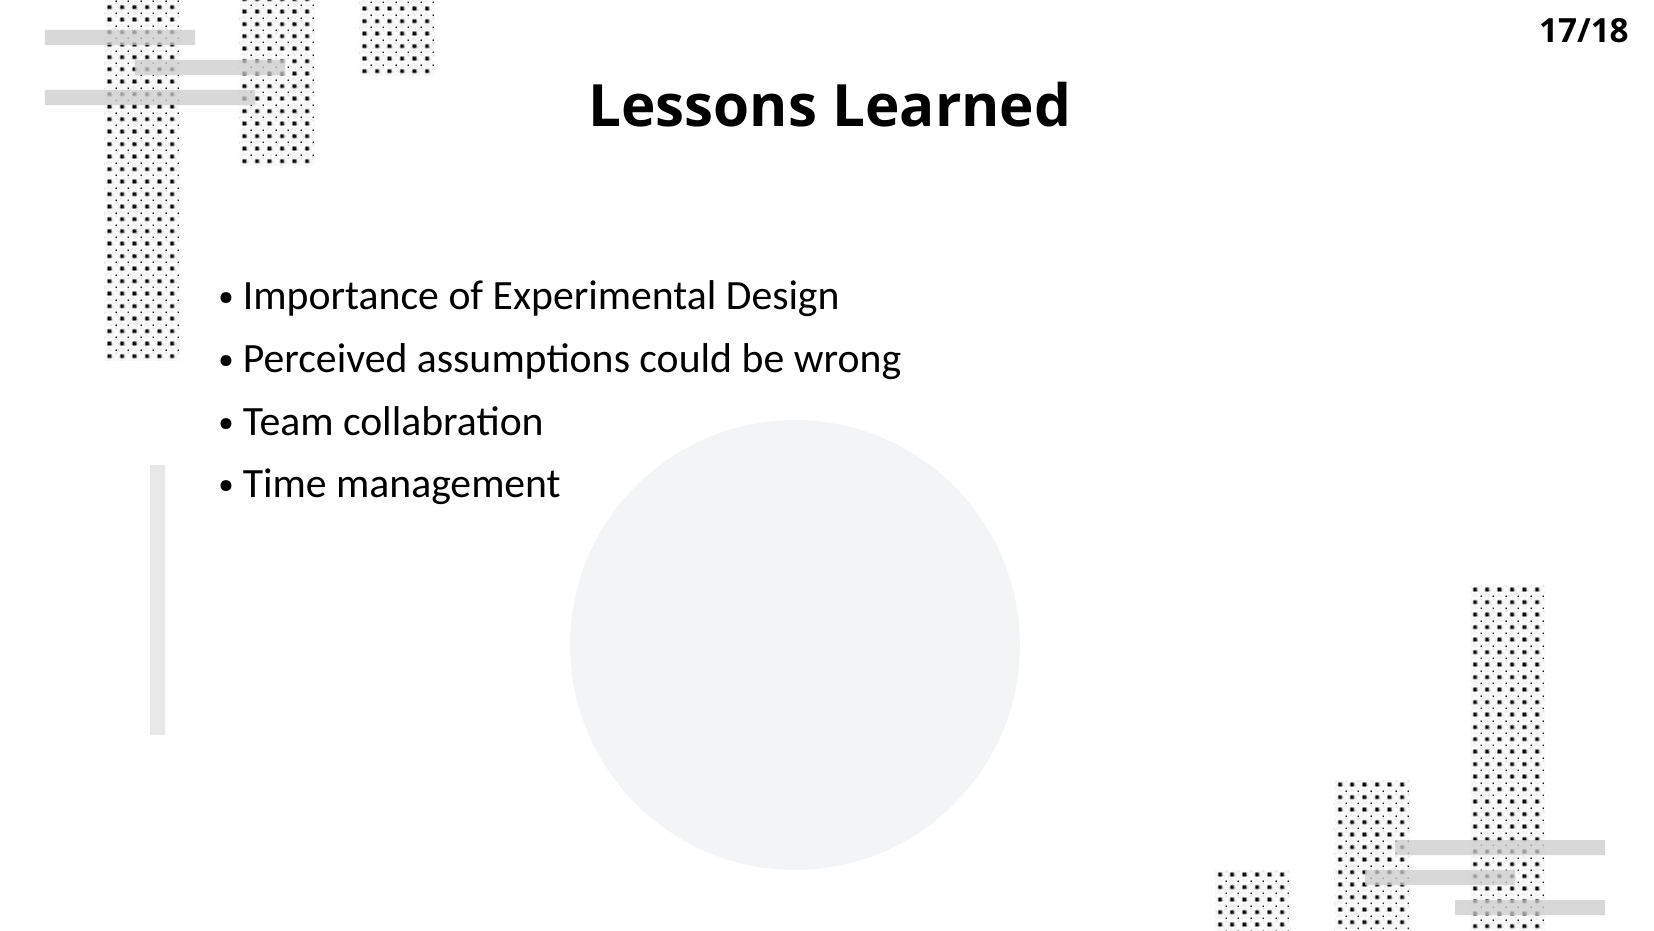

17/18
Lessons Learned
 Importance of Experimental Design
 Perceived assumptions could be wrong
 Team collabration
 Time management